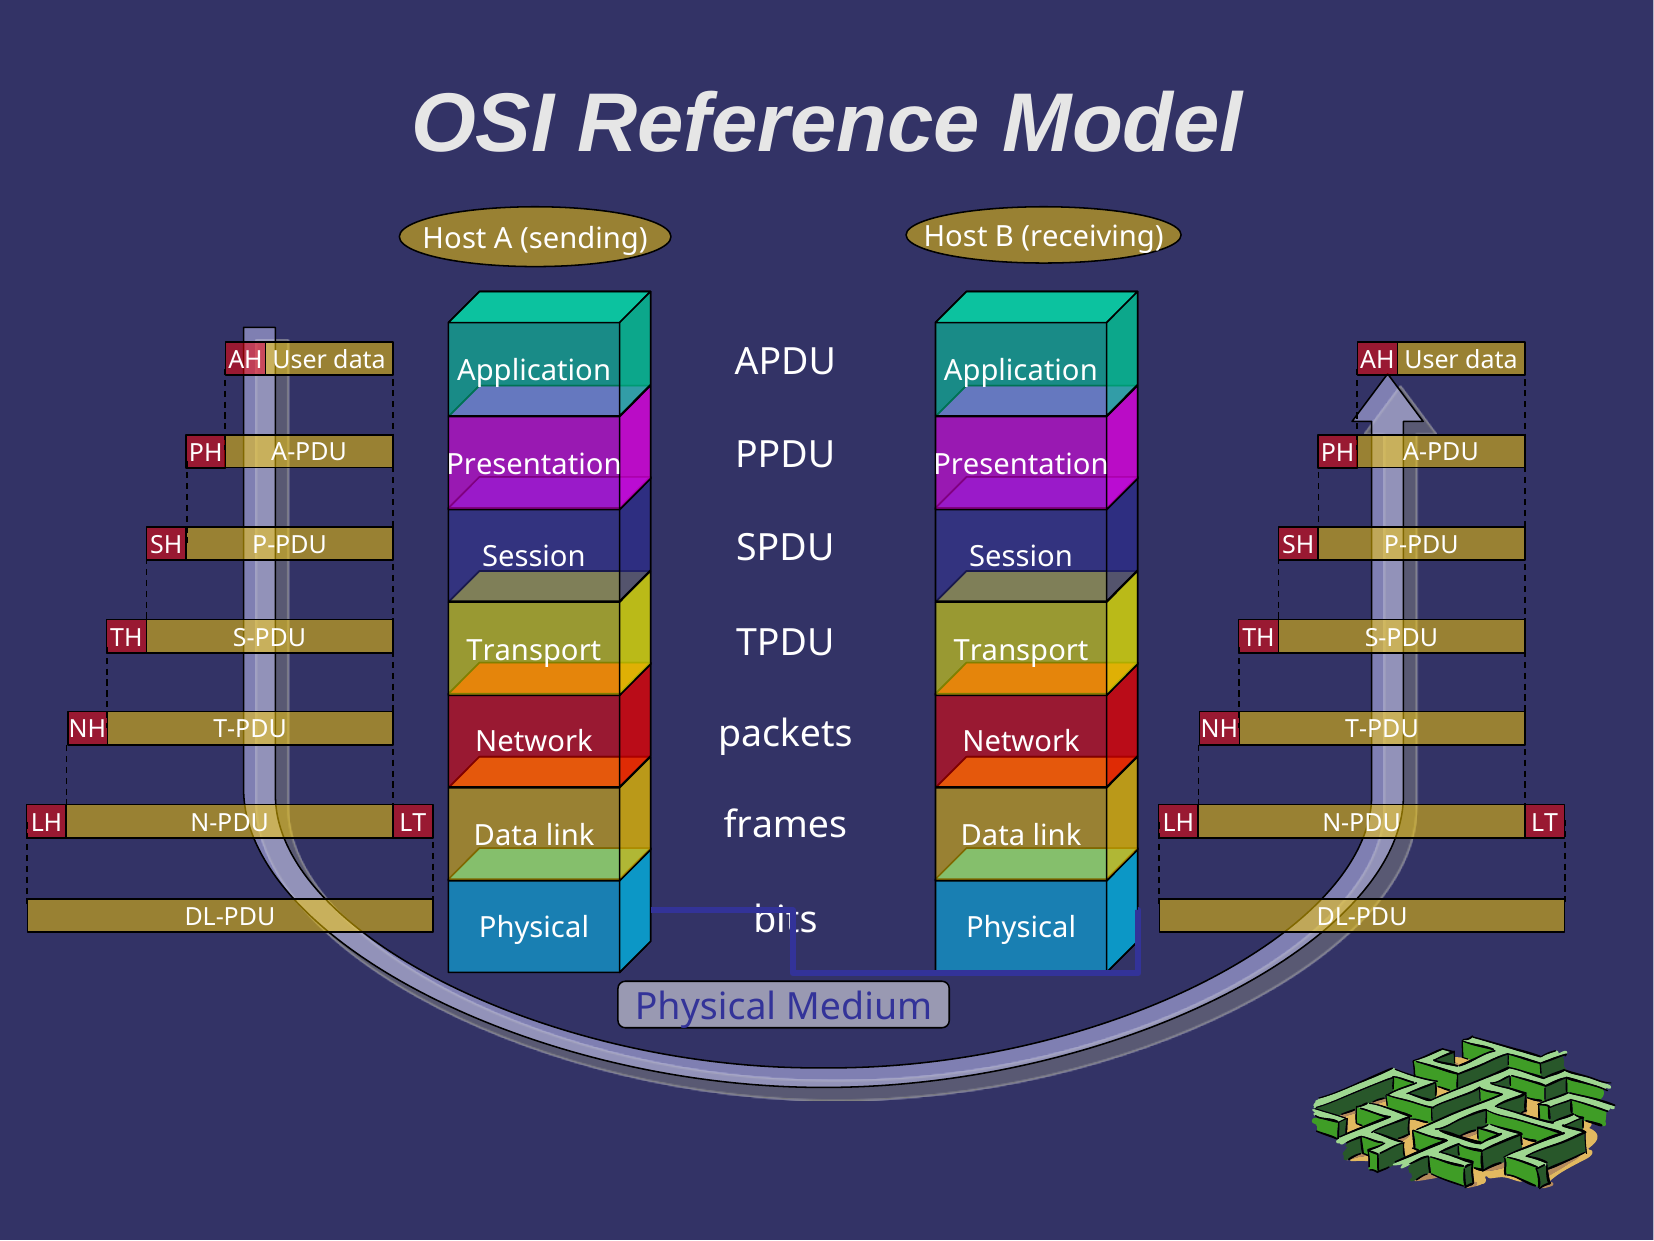

# OSI Reference Model
Host A (sending)
Host B (receiving)
Application
Application
APDU
PPDU
SPDU
TPDU
packets
frames
bits
AH
User data
PH
A-PDU
SH
P-PDU
TH
S-PDU
NH
T-PDU
LH
N-PDU
LT
DL-PDU
AH
User data
PH
A-PDU
SH
P-PDU
TH
S-PDU
NH
T-PDU
LH
N-PDU
LT
DL-PDU
Presentation
Presentation
Session
Session
Transport
Transport
Network
Network
Data link
Data link
Physical
Physical
Physical Medium